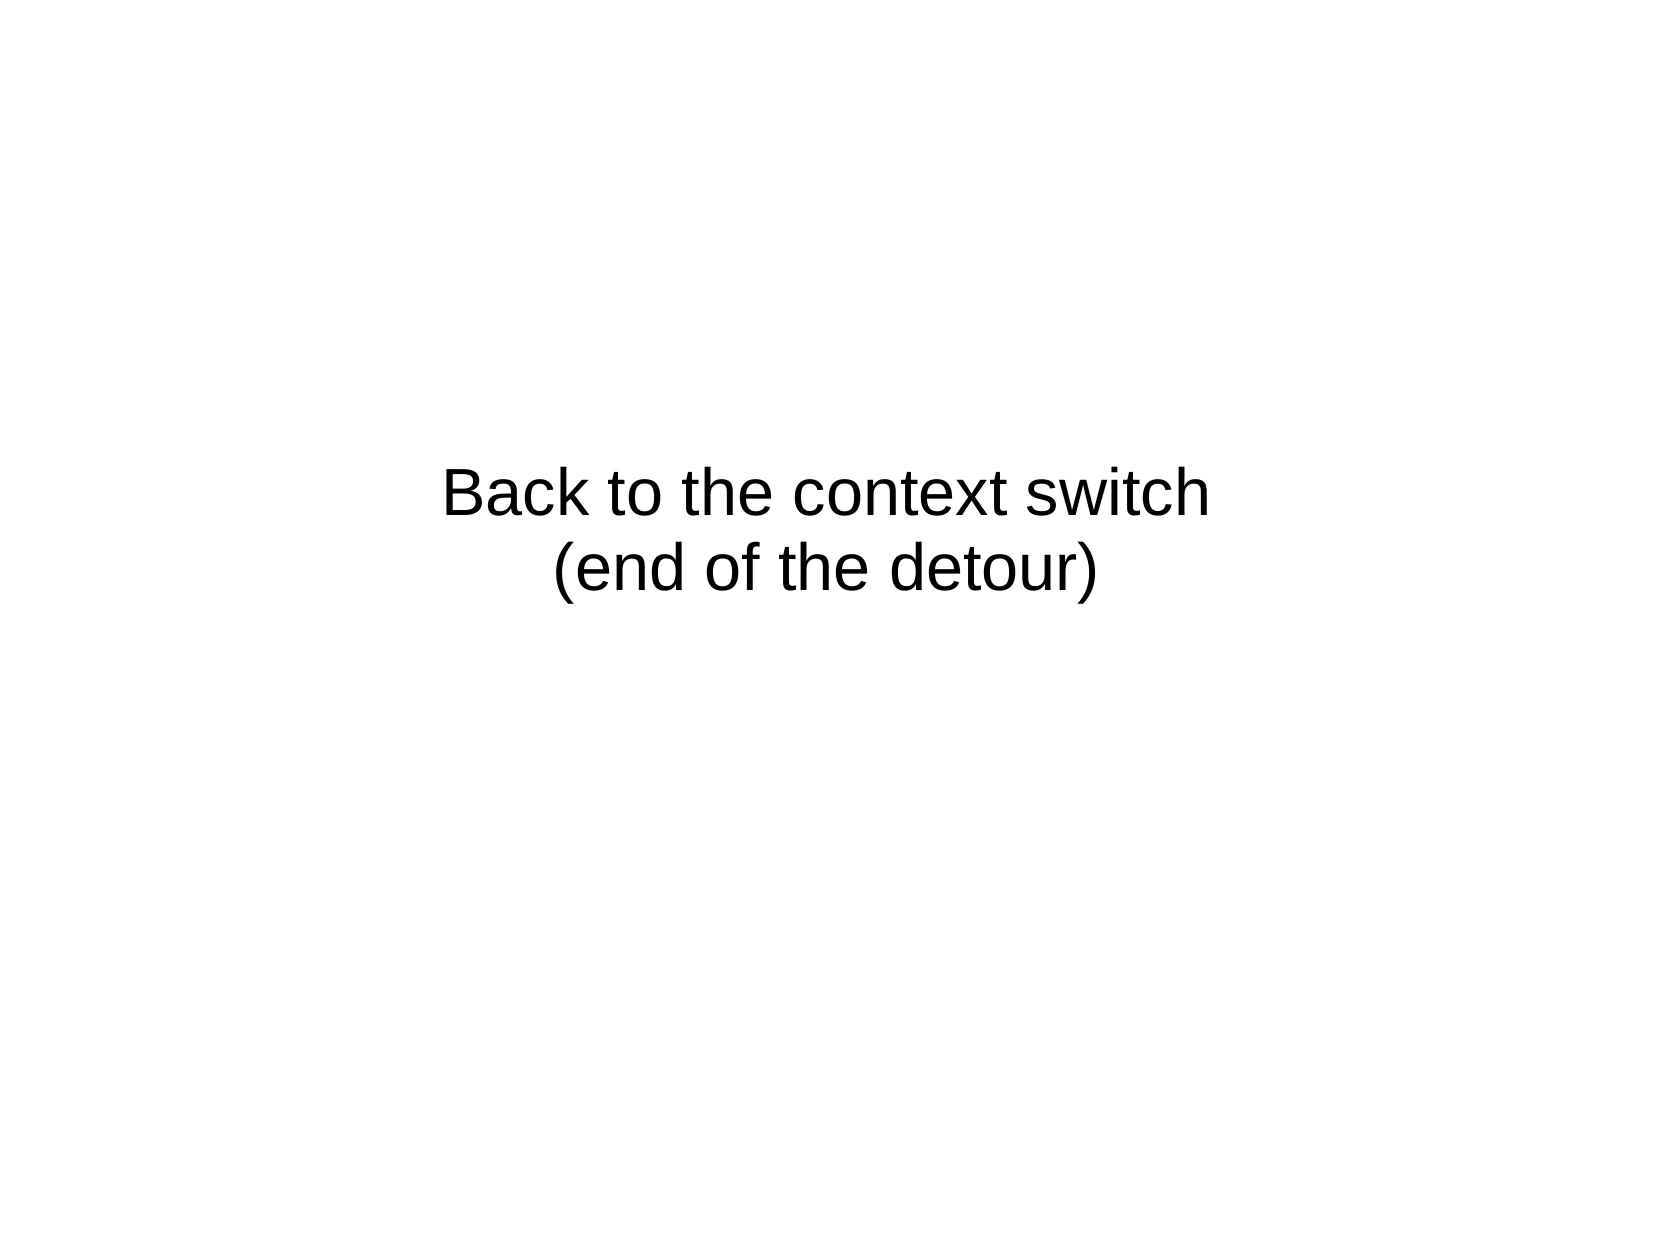

# Back to the context switch
(end of the detour)